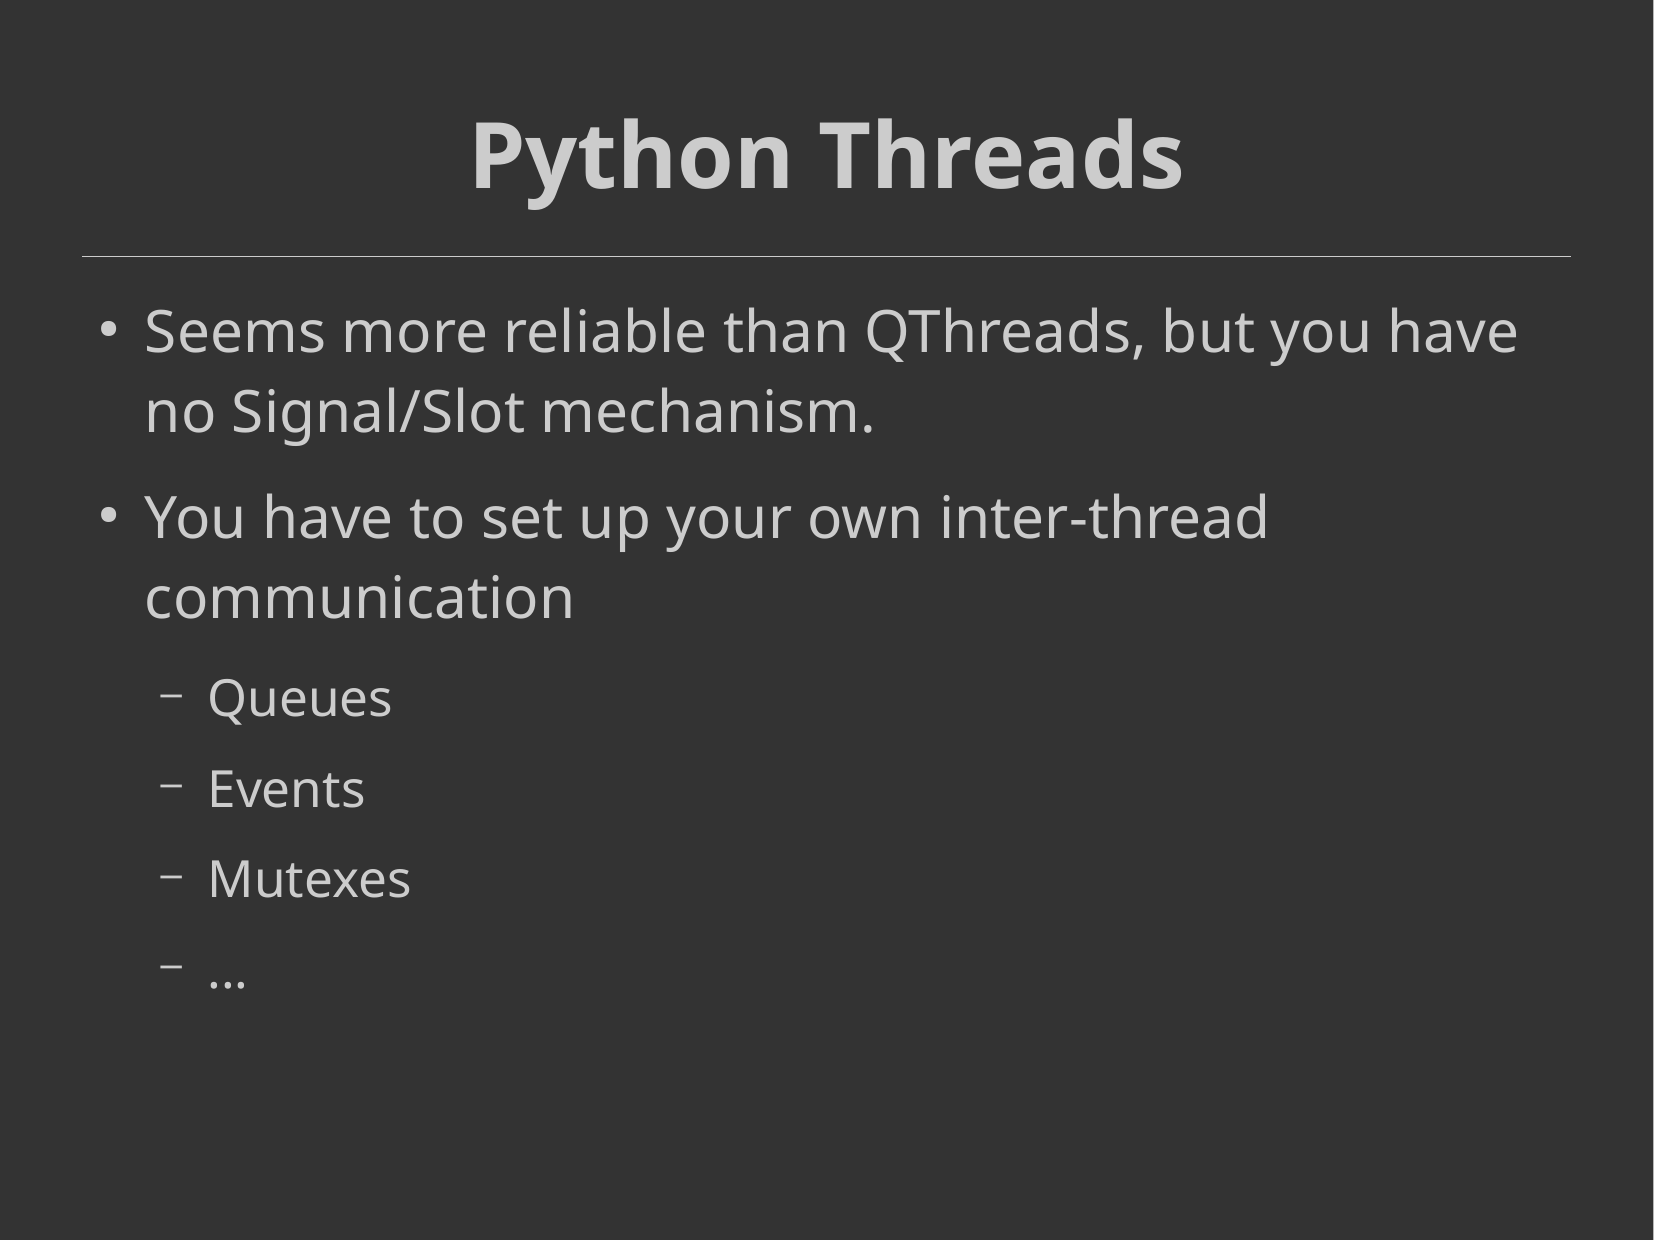

# Python Threads
Seems more reliable than QThreads, but you have no Signal/Slot mechanism.
You have to set up your own inter-thread communication
Queues
Events
Mutexes
...